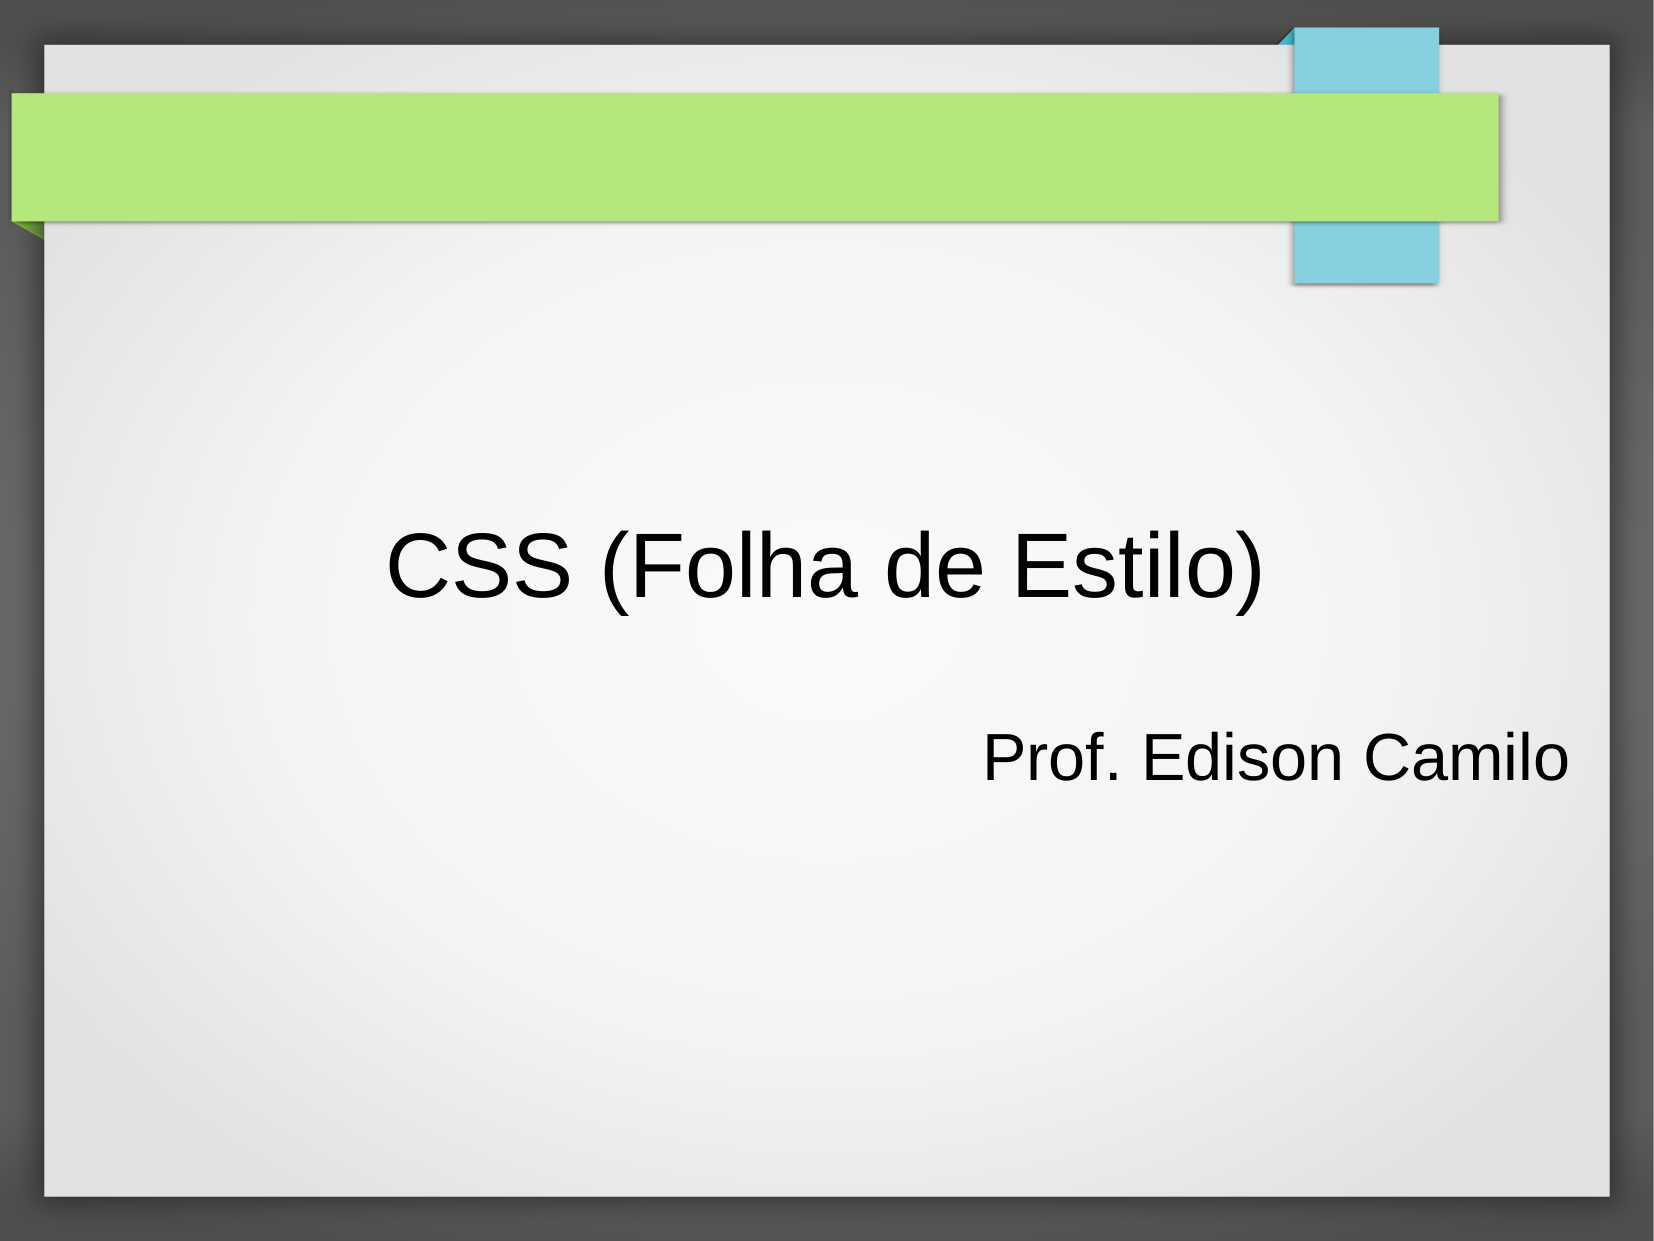

# CSS (Folha de Estilo)
Prof. Edison Camilo